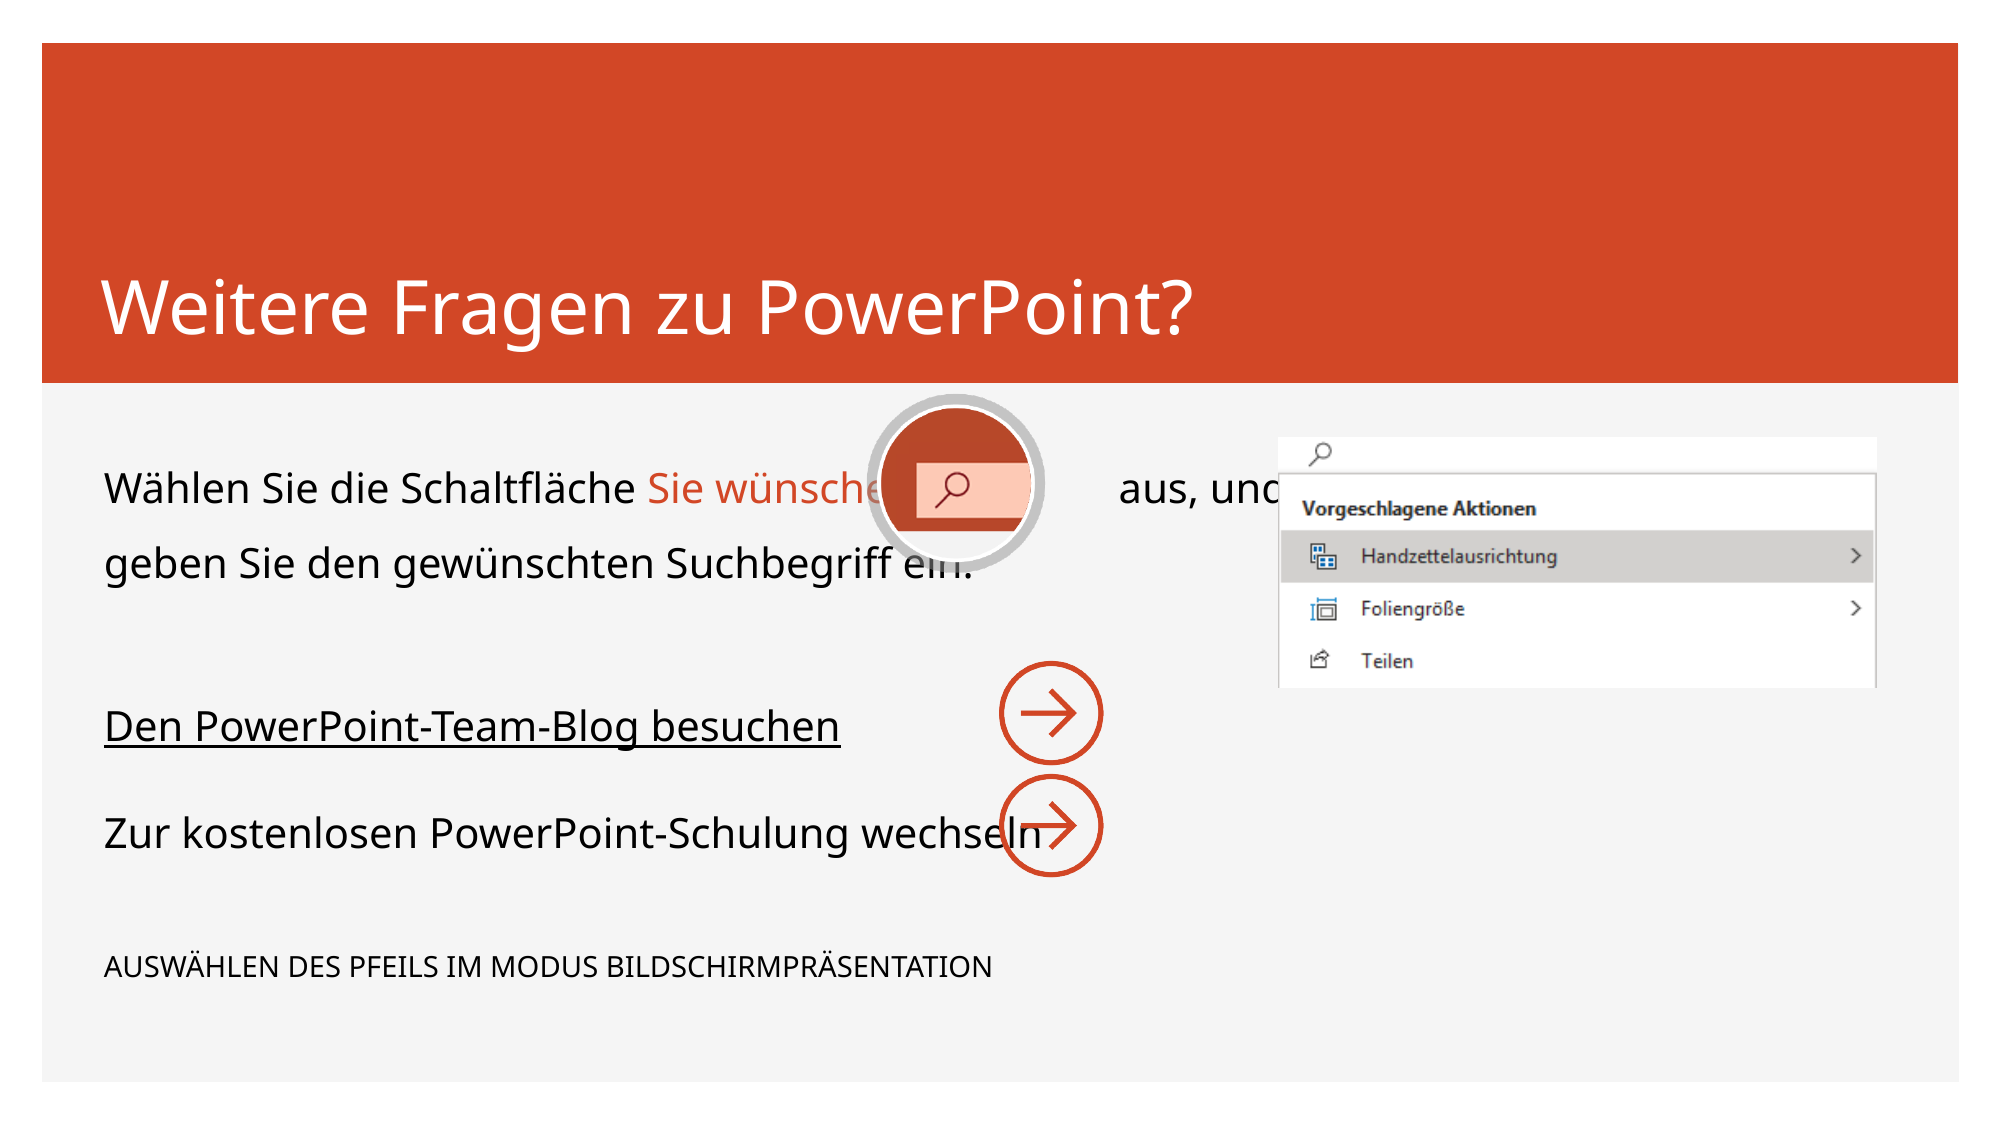

# Weitere Fragen zu PowerPoint?
Wählen Sie die Schaltfläche Sie wünschen aus, und geben Sie den gewünschten Suchbegriff ein.
Den PowerPoint-Team-Blog besuchen
Zur kostenlosen PowerPoint-Schulung wechseln
AUSWÄHLEN DES PFEILS IM MODUS BILDSCHIRMPRÄSENTATION